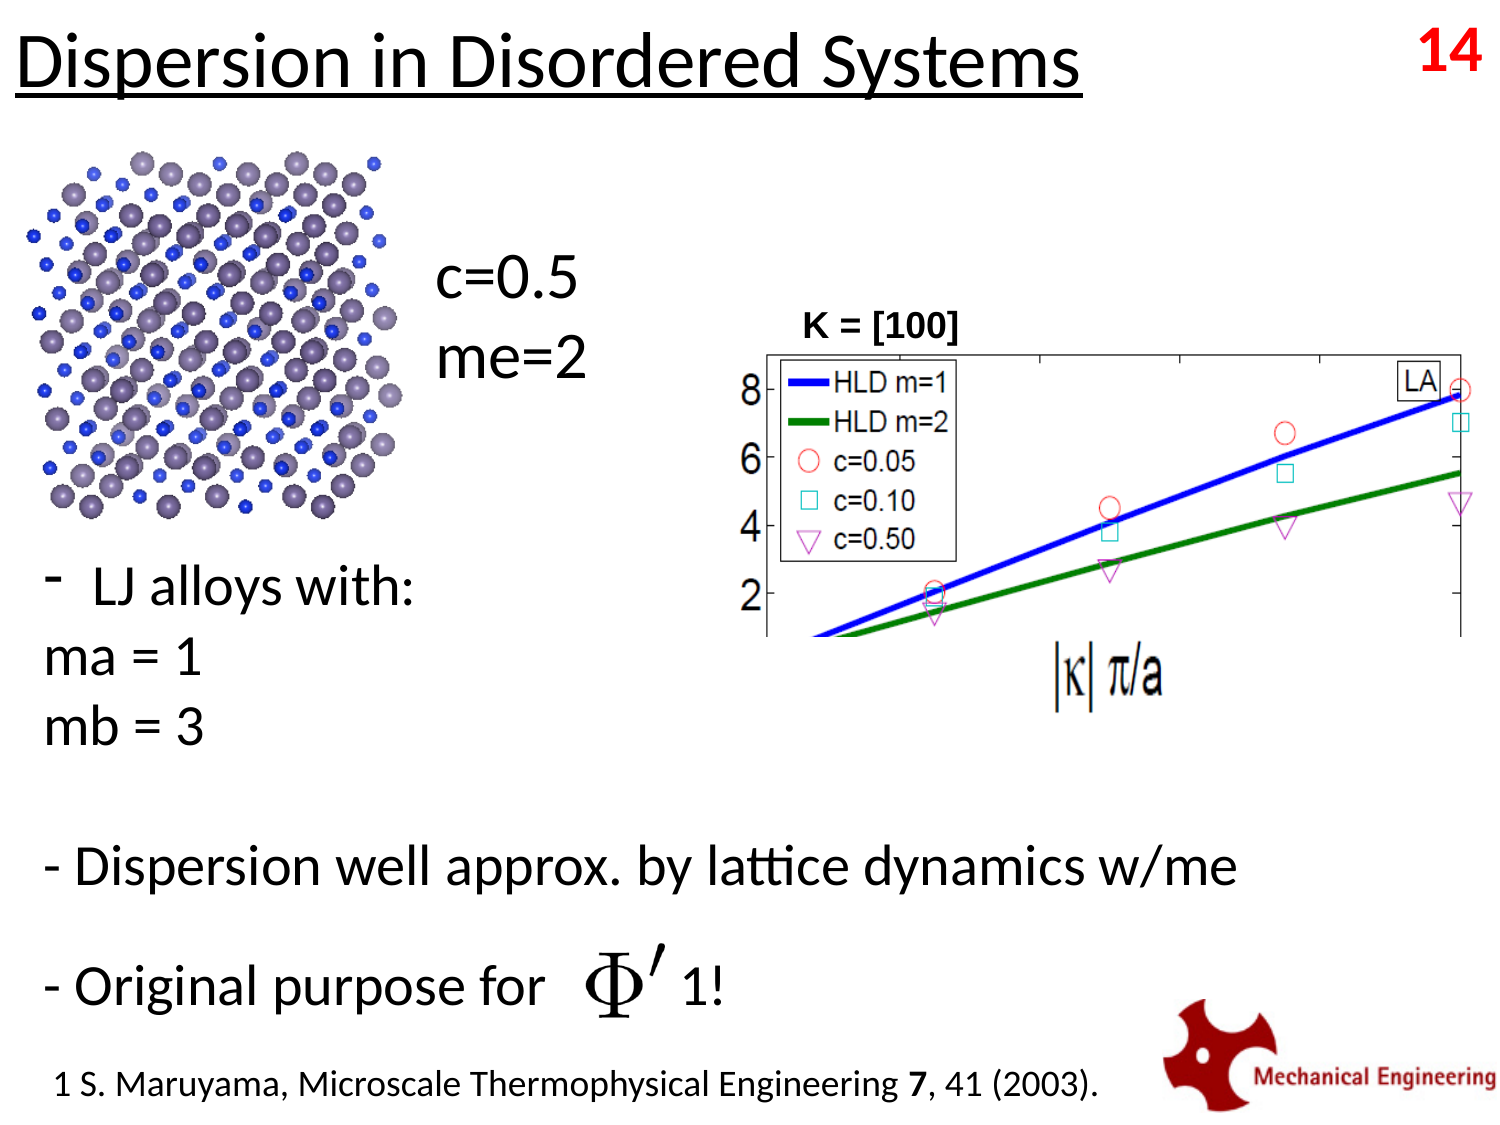

# Dispersion in Disordered Systems
14
c=0.5
me=2
K = [100]
 LJ alloys with:
ma = 1
mb = 3
- Dispersion well approx. by lattice dynamics w/me
- Original purpose for 1!
1 S. Maruyama, Microscale Thermophysical Engineering 7, 41 (2003).